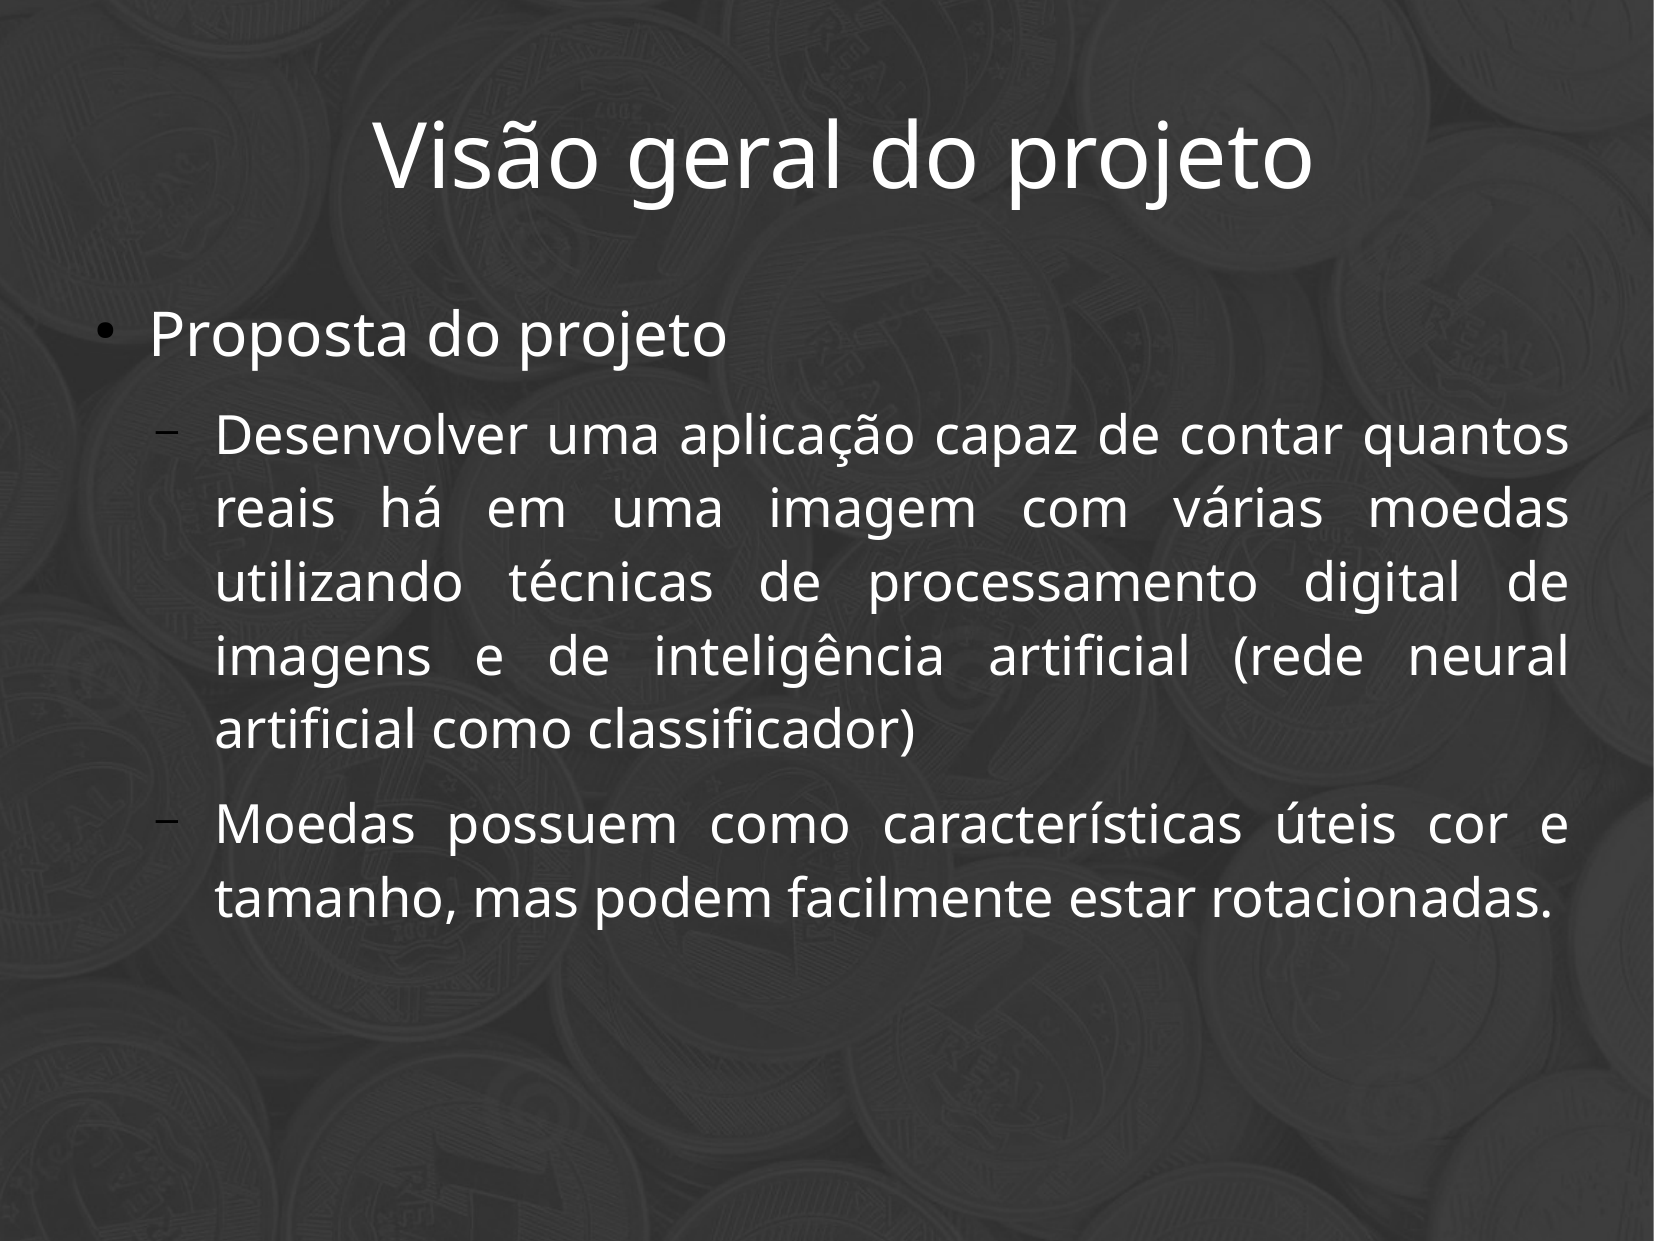

# Visão geral do projeto
Proposta do projeto
Desenvolver uma aplicação capaz de contar quantos reais há em uma imagem com várias moedas utilizando técnicas de processamento digital de imagens e de inteligência artificial (rede neural artificial como classificador)
Moedas possuem como características úteis cor e tamanho, mas podem facilmente estar rotacionadas.